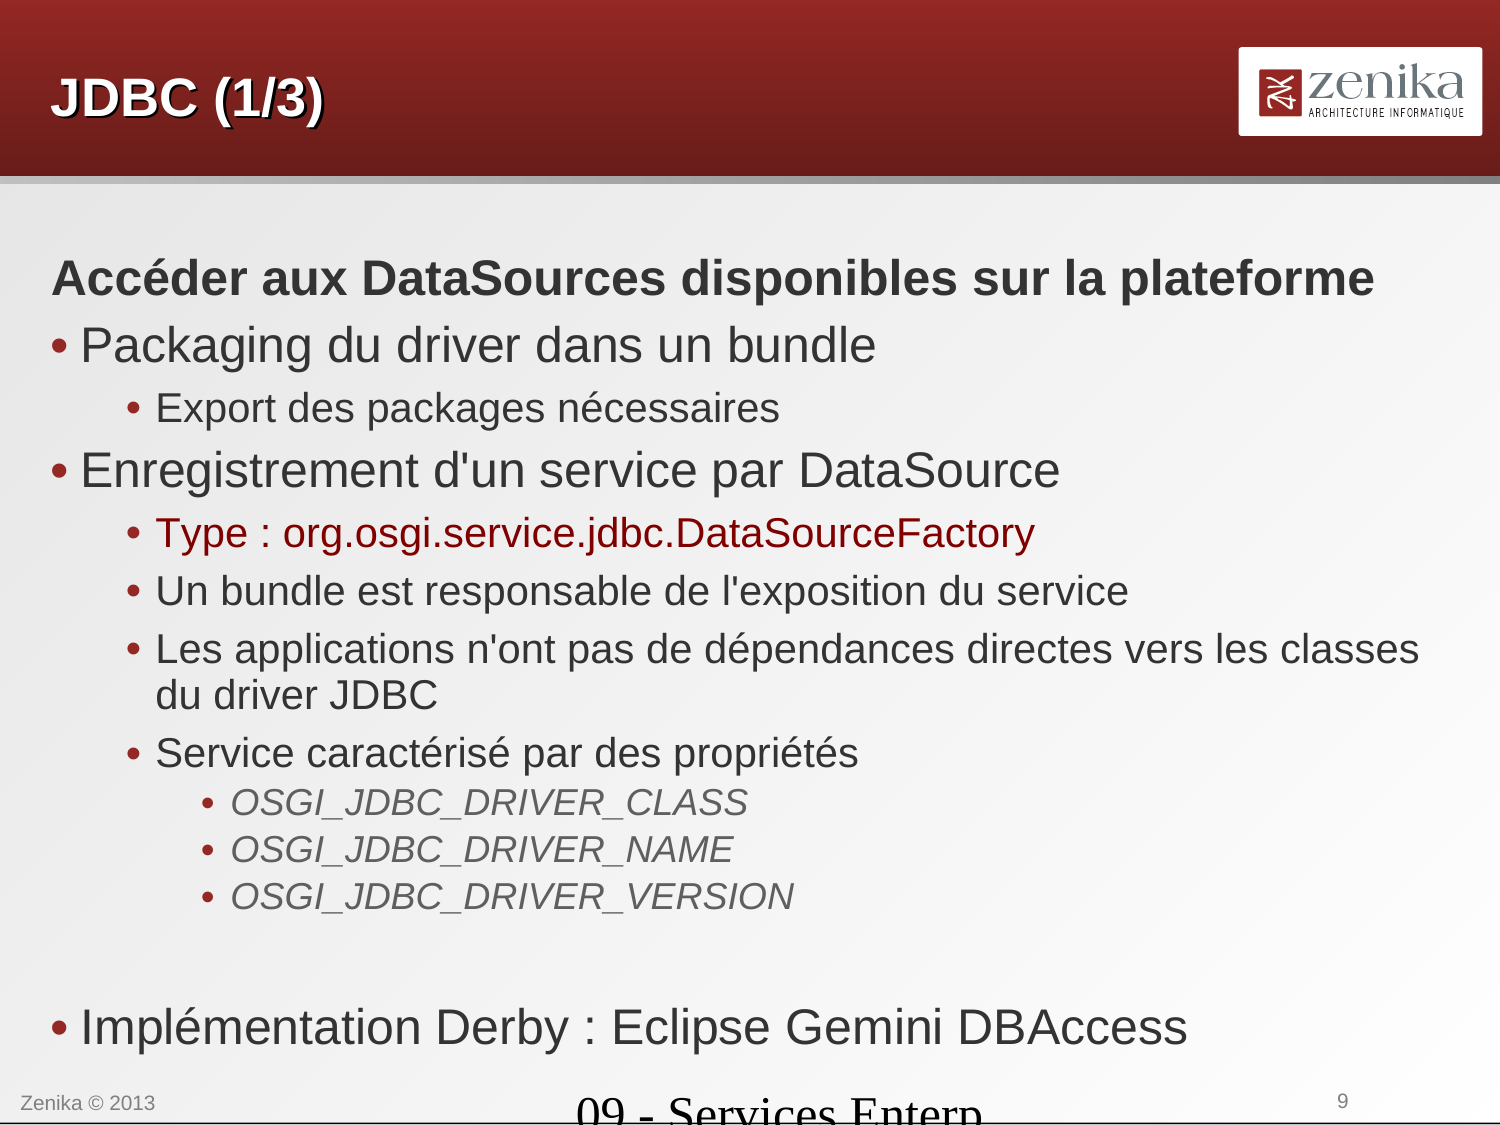

# JDBC (1/3)
Accéder aux DataSources disponibles sur la plateforme
Packaging du driver dans un bundle
Export des packages nécessaires
Enregistrement d'un service par DataSource
Type : org.osgi.service.jdbc.DataSourceFactory
Un bundle est responsable de l'exposition du service
Les applications n'ont pas de dépendances directes vers les classes du driver JDBC
Service caractérisé par des propriétés
OSGI_JDBC_DRIVER_CLASS
OSGI_JDBC_DRIVER_NAME
OSGI_JDBC_DRIVER_VERSION
Implémentation Derby : Eclipse Gemini DBAccess